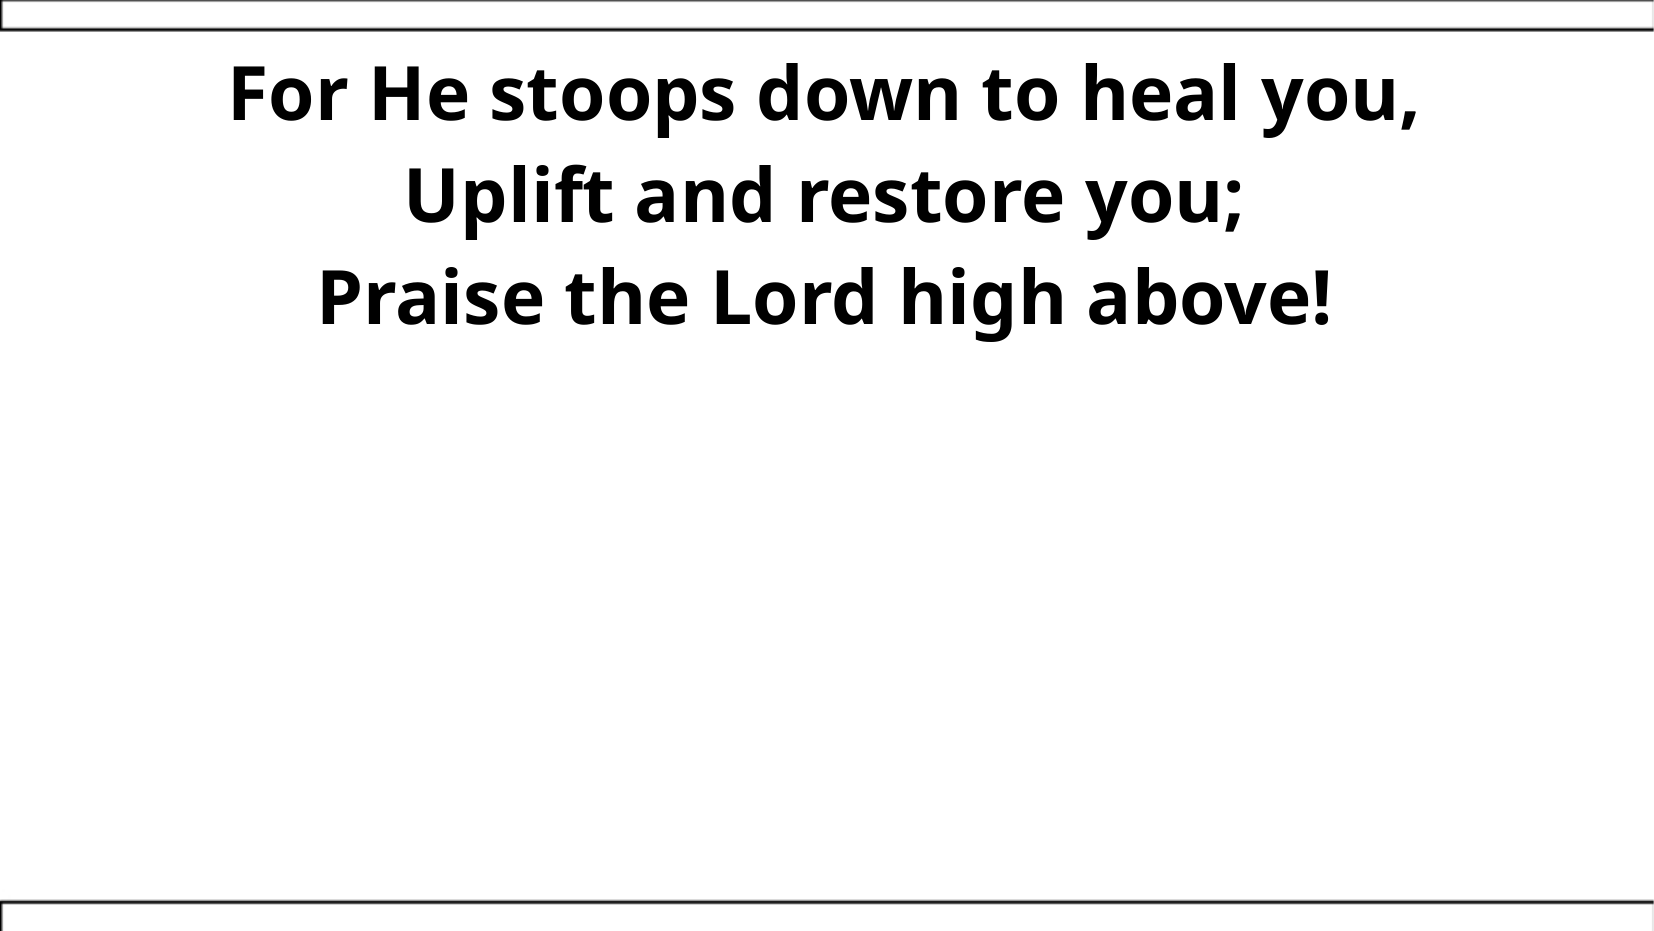

For He stoops down to heal you,
Uplift and restore you;
Praise the Lord high above!